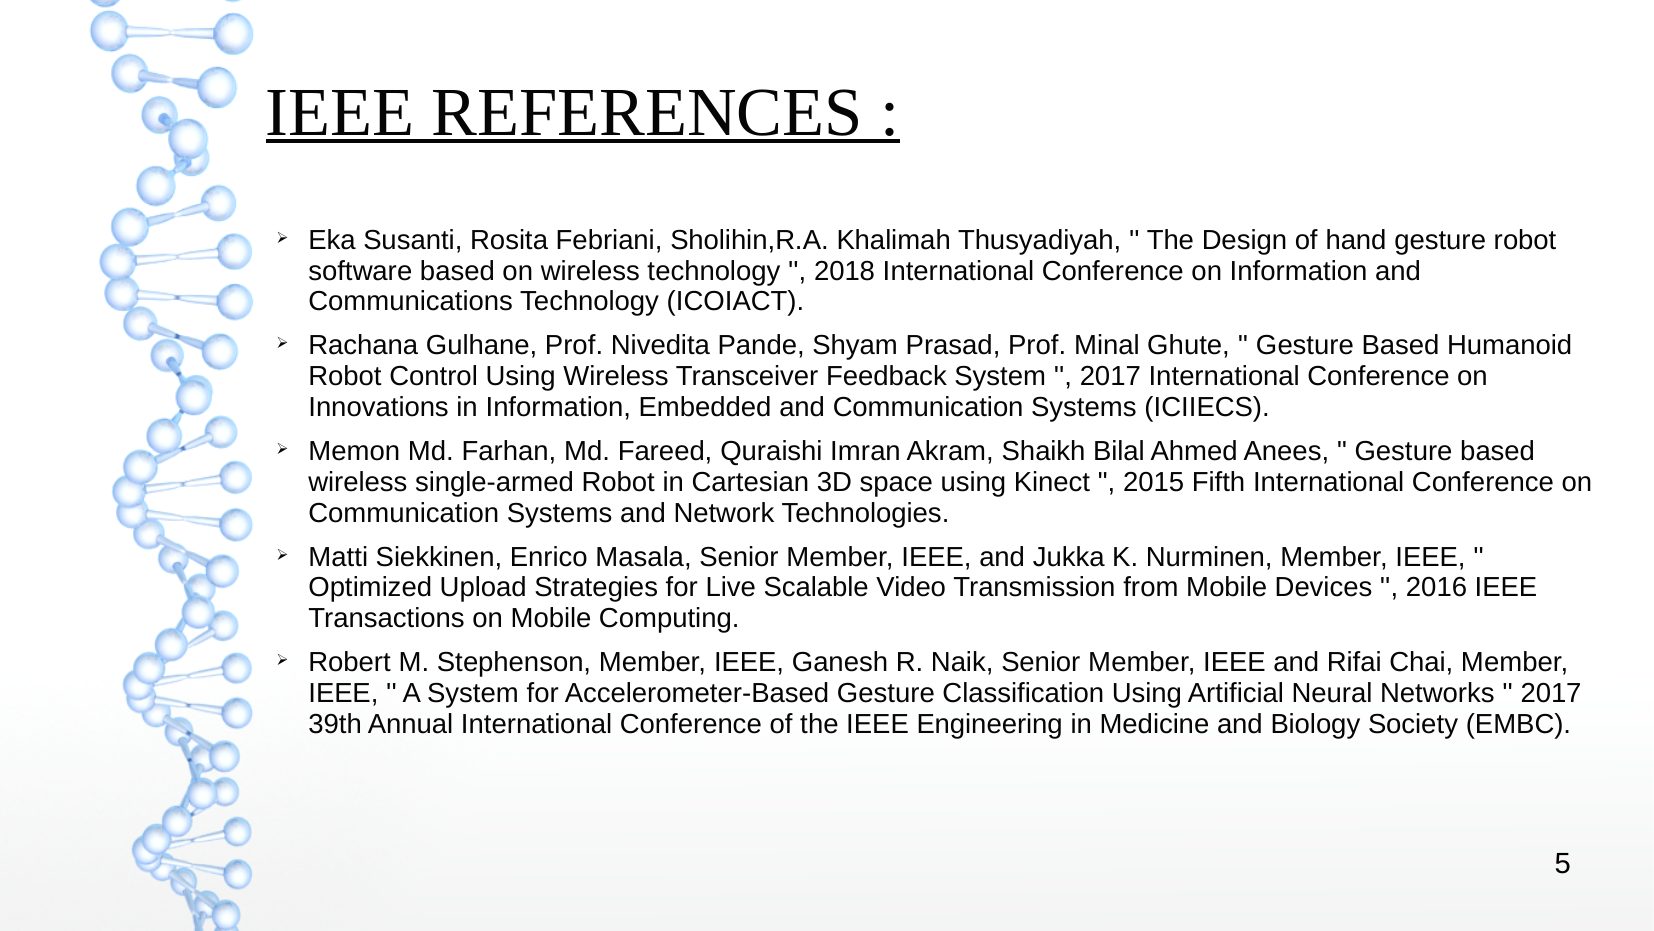

# IEEE REFERENCES :
Eka Susanti, Rosita Febriani, Sholihin,R.A. Khalimah Thusyadiyah, '' The Design of hand gesture robot software based on wireless technology '', 2018 International Conference on Information and Communications Technology (ICOIACT).
Rachana Gulhane, Prof. Nivedita Pande, Shyam Prasad, Prof. Minal Ghute, '' Gesture Based Humanoid Robot Control Using Wireless Transceiver Feedback System '', 2017 International Conference on Innovations in Information, Embedded and Communication Systems (ICIIECS).
Memon Md. Farhan, Md. Fareed, Quraishi Imran Akram, Shaikh Bilal Ahmed Anees, " Gesture based wireless single-armed Robot in Cartesian 3D space using Kinect ", 2015 Fifth International Conference on Communication Systems and Network Technologies.
Matti Siekkinen, Enrico Masala, Senior Member, IEEE, and Jukka K. Nurminen, Member, IEEE, '' Optimized Upload Strategies for Live Scalable Video Transmission from Mobile Devices '', 2016 IEEE Transactions on Mobile Computing.
Robert M. Stephenson, Member, IEEE, Ganesh R. Naik, Senior Member, IEEE and Rifai Chai, Member, IEEE, '' A System for Accelerometer-Based Gesture Classification Using Artificial Neural Networks '' 2017 39th Annual International Conference of the IEEE Engineering in Medicine and Biology Society (EMBC).
5